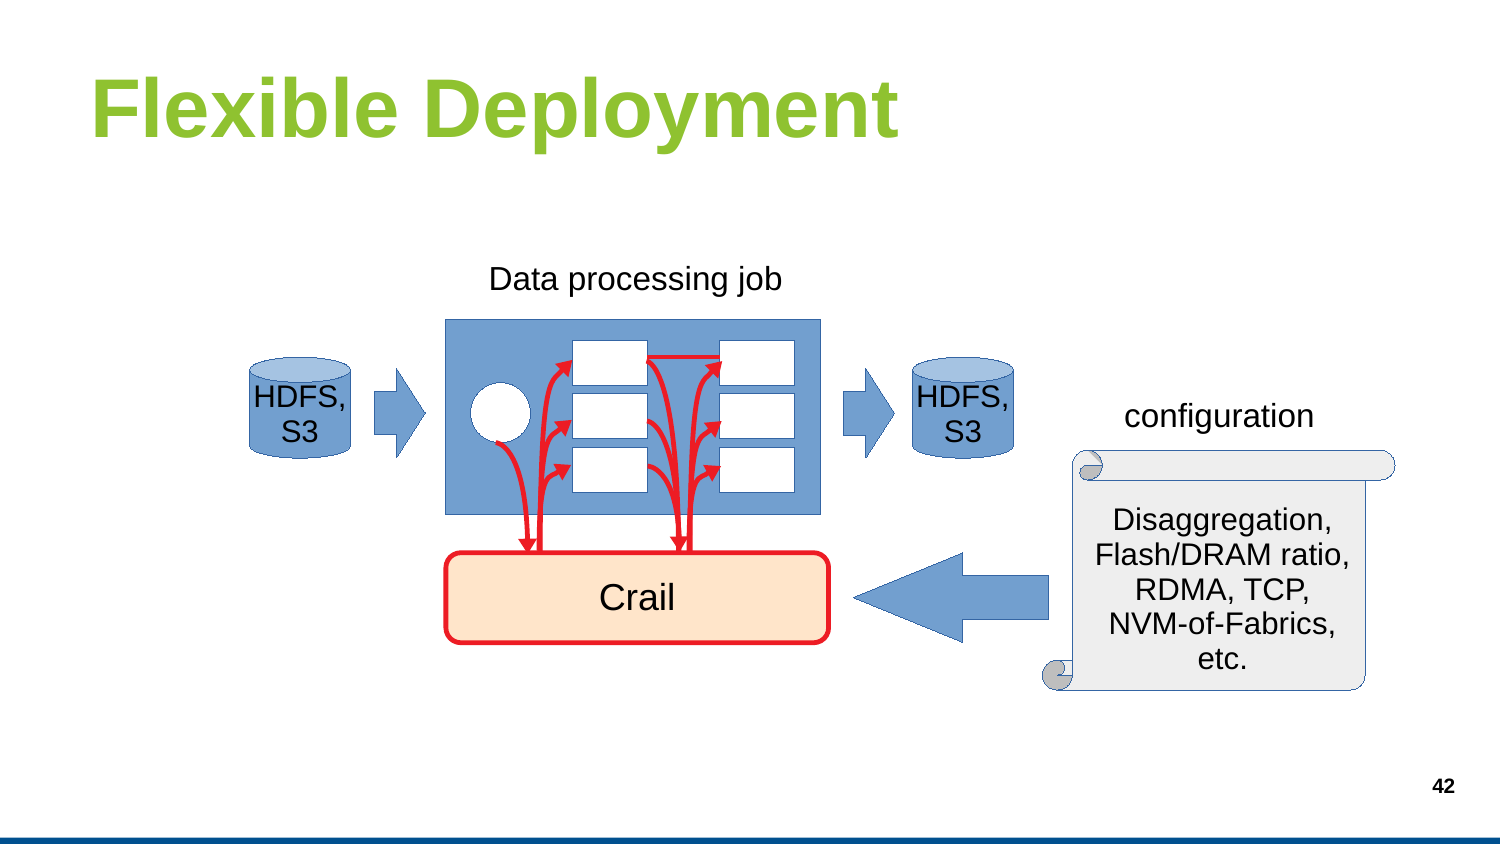

#
Flexible Deployment
Data processing job
HDFS,
S3
HDFS,
S3
configuration
Disaggregation,
Flash/DRAM ratio,
RDMA, TCP,
NVM-of-Fabrics,
etc.
Crail
42